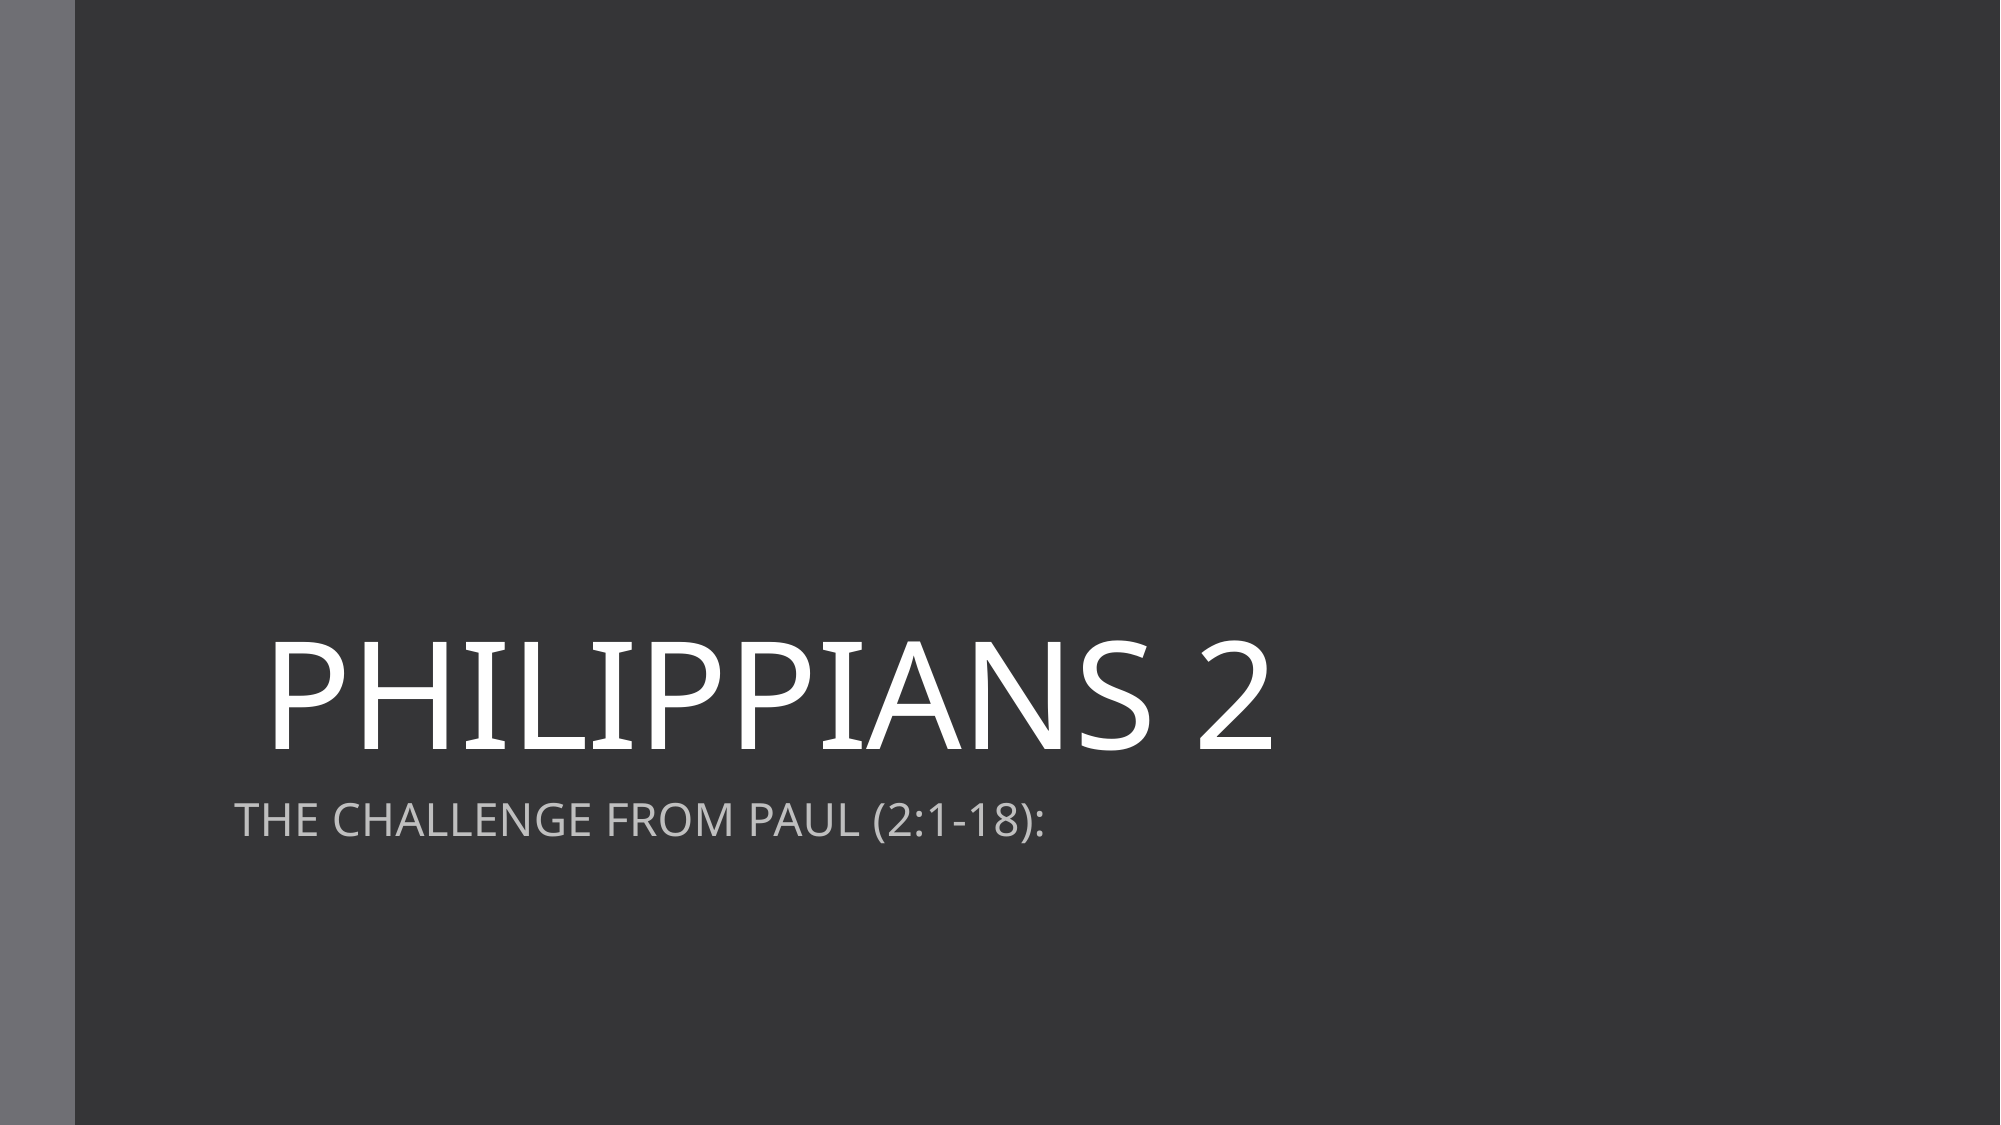

# PHILIPPIANS 2
 THE CHALLENGE FROM PAUL (2:1-18):